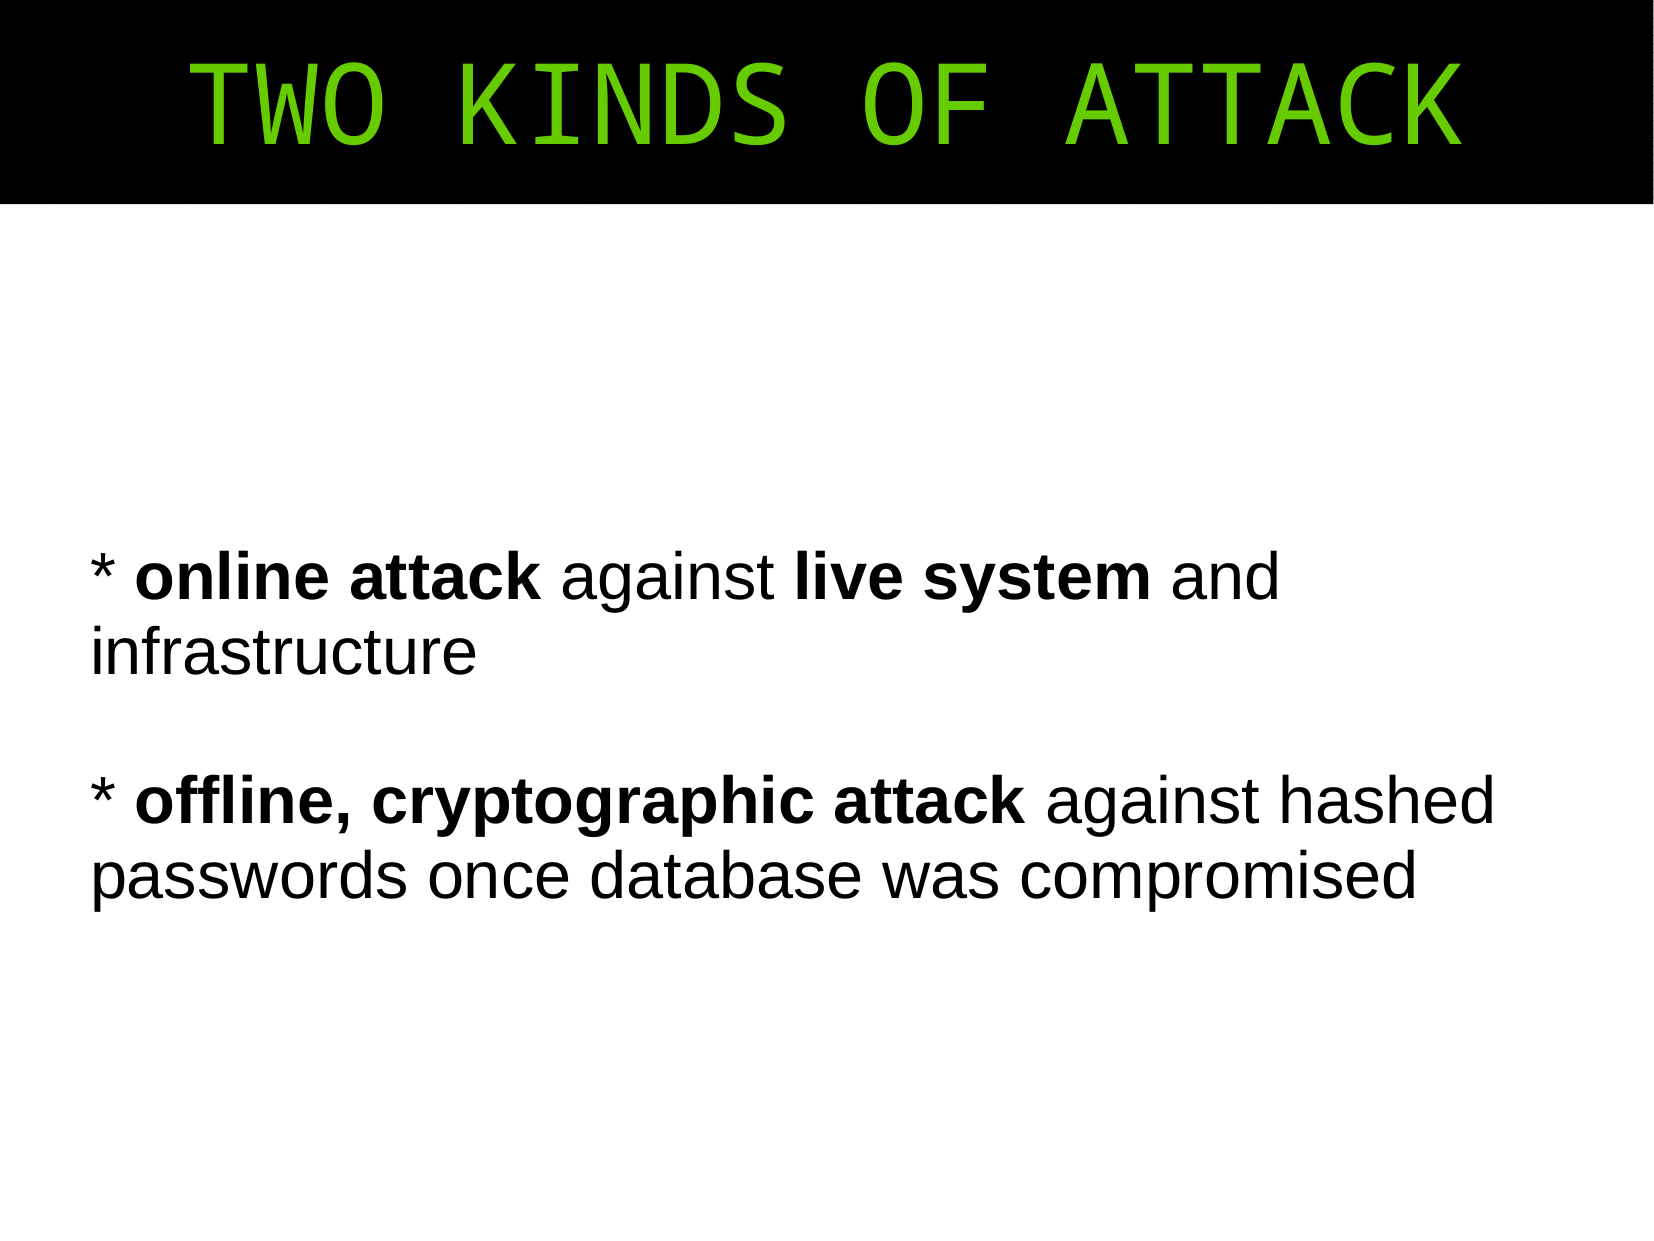

# TWO KINDS OF ATTACK
* online attack against live system and infrastructure
* offline, cryptographic attack against hashed passwords once database was compromised